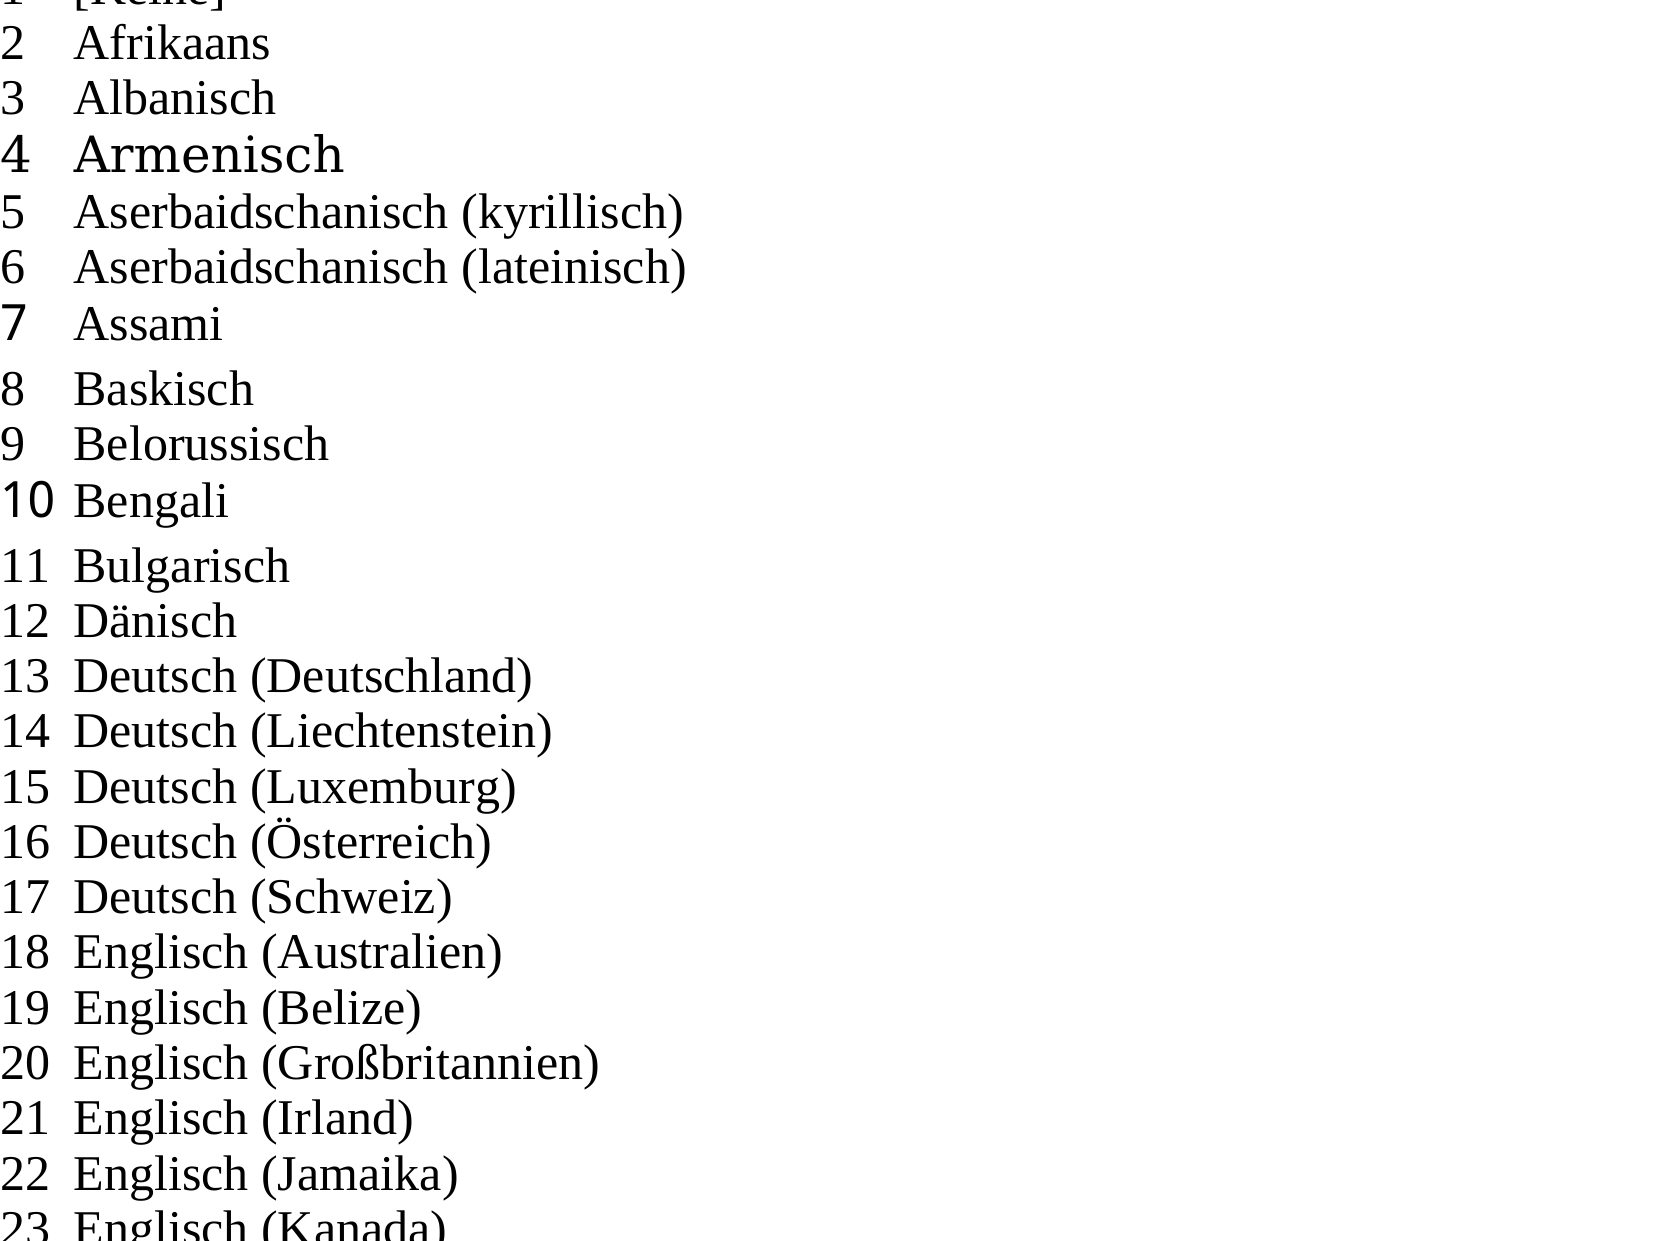

113 9 30
1	[Keine]
2	Afrikaans
3	Albanisch
4	Armenisch
5	Aserbaidschanisch (kyrillisch)
6	Aserbaidschanisch (lateinisch)
7	Assami
8	Baskisch
9	Belorussisch
10	Bengali
11	Bulgarisch
12	Dänisch
13	Deutsch (Deutschland)
14	Deutsch (Liechtenstein)
15	Deutsch (Luxemburg)
16	Deutsch (Österreich)
17	Deutsch (Schweiz)
18	Englisch (Australien)
19	Englisch (Belize)
20	Englisch (Großbritannien)
21	Englisch (Irland)
22	Englisch (Jamaika)
23	Englisch (Kanada)
24	Englisch (Karibik)
25	Englisch (Neuseeland)
26	Englisch (Philippinen)
27	Englisch (Südafrika)
28	Englisch (Trinidad)
29	Englisch (USA)
30	Englisch (Zimbabwe)
31	Esperanto
32	Estonisch
33	Farsi
34	Färöisch
35	Finnisch
36	Französisch (Belgien)
37	Französisch (Frankreich)
38	Französisch (Kanada)
39	Französisch (Luxemburg)
40	Französisch (Monaco)
41	Französisch (Schweiz)
42	Griechisch
43	Indonesisch
44	Isländisch
45	Italienisch (Italien)
46	Italienisch (Schweiz)
47	Kasachisch
48	Kashmiri (Indien)
49	Kashmiri (Kashmir)
50	Katalanisch
51	Kinyarwanda (Ruanda)
52	Konkani
53	Kroatisch
54	Latein
55	Lettisch
56	Litauisch (klassisch)
57	Litauisch (Litauen)
58	Malaiisch (Brunei Darussalam)
59	Malaiisch (Malaysia)
60	Malajalam
61	Manipuri
62	Maori (Neuseeland)
63	Mazedonisch
64	Nepalesisch (Indien)
65	Nepalesisch (Nepal)
66	Niederländisch (Belgien)
67	Niederländisch (Niederlande)
68	Norwegisch (Bokmål)
69	Norwegisch (Nynorsk)
70	Oriya
71	Polnisch
72	Portugiesisch (Brasilien)
73	Portugiesisch (Portugal)
74	Rätoromanisch
75	Rumänisch
76	Russisch
77	Sanskrit
78	Schwedisch (Finland)
79	Schwedisch (Schweden)
80	Serbisch (kyrillisch)
81	Serbisch (lateinisch)
82	Sindhi
83	Slovakisch
84	Slovenisch
85	Spanisch (Argentinien)
86	Spanisch (Bolivien)
87	Spanisch (Chile)
88	Spanisch (Costa Rica)
89	Spanisch (Dominikanische Republik)
90	Spanisch (El Salvador)
91	Spanisch (Equador)
92	Spanisch (Guatemala)
93	Spanisch (Honduras)
94	Spanisch (Kolumbien)
95	Spanisch (Mexiko)
96	Spanisch (Modern)
97	Spanisch (Nicaragua)
98	Spanisch (Panama)
99	Spanisch (Paraguay)
100	Spanisch (Peru)
101	Spanisch (Puerto Rico)
102	Spanisch (Spanien)
103	Spanisch (Uruguay)
104	Spanisch (Venezuela)
105	Swahili
106	Tatarisch
107	Tschechisch
108	Türkisch
109	Ukrainisch
110	Ungarisch
111	Usbekisch (kyrillisch)
112	Usbekisch (lateinisch)
113	Walisisch
1	[Keine]
2	Chinesisch
3	Chinesisch (einfach)
4	Chinesisch (HongKong)
5	Chinesisch (Macau)
6	Chinesisch (Singapore)
7	Chinesisch (Trad.)
8	Japanisch
9	Koreanisch
1	[Keine]
2	Arabisch
3	Arabisch (Algerien)
4	Arabisch (Ägypten)
5	Arabisch (Bahrein)
6	Arabisch (Irak)
7	Arabisch (Jemen)
8	Arabisch (Jordanien)
9	Arabisch (Kuwait)
10	Arabisch (Libanon)
11	Arabisch (Libyen)
12	Arabisch (Marokko)
13	Arabisch (Oman)
14	Arabisch (Qatar)
15	Arabisch (Saudi Arabien)
16	Arabisch (Syrien)
17	Arabisch (Tunesien)
18	Arabisch (VAE)
19	Gujarati
20	Hebräisch
21	Hindi
22	Kannada
23	Marathi
24	Punjabi
25	Tamil
26	Telugu
27	Thai
28	Urdu
29	Urdu (Indien)
30	Urdu (Pakistan)